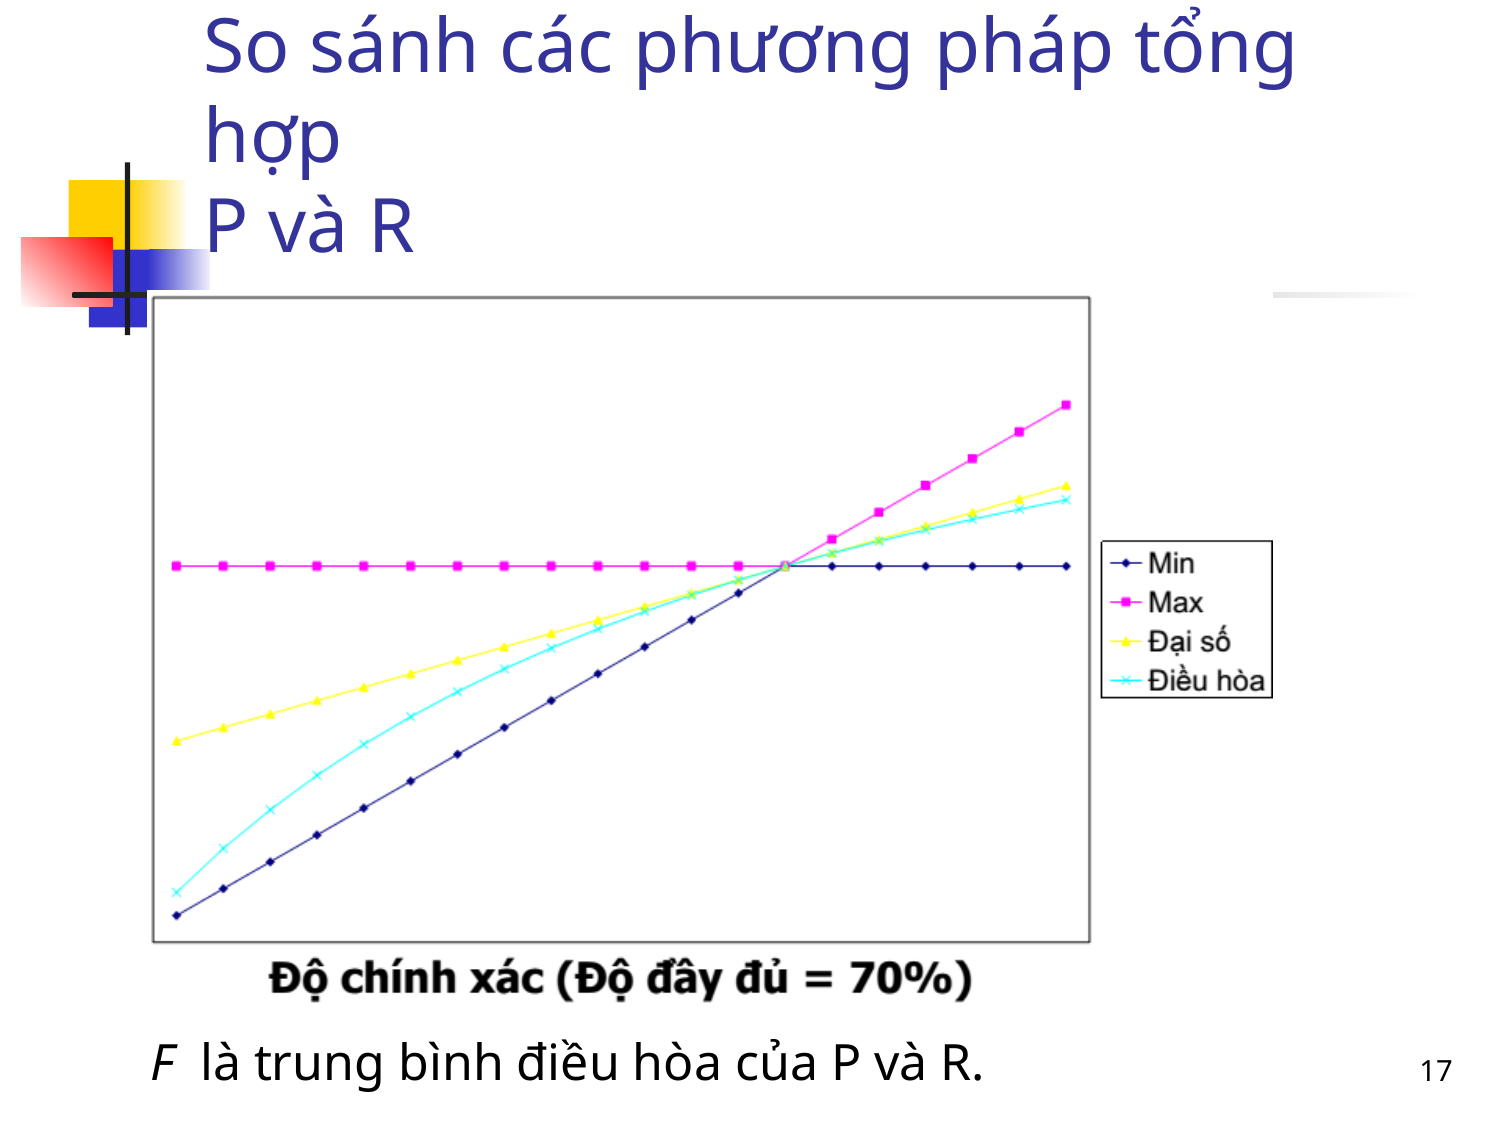

# So sánh các phương pháp tổng hợp P và R
F là trung bình điều hòa của P và R.